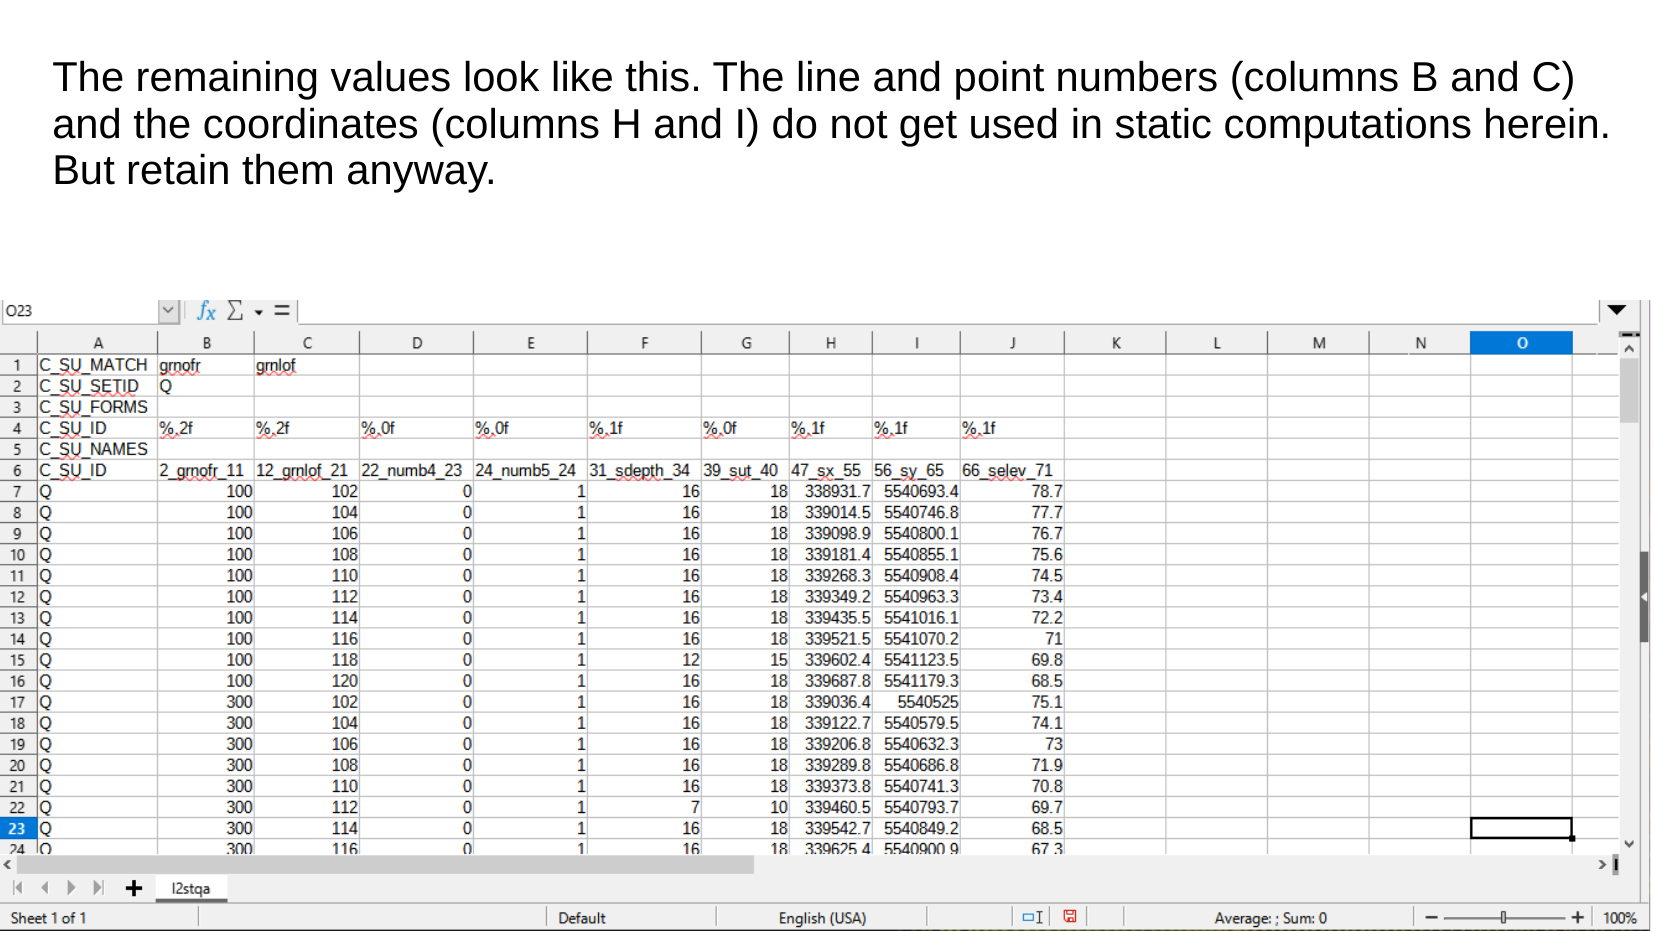

The remaining values look like this. The line and point numbers (columns B and C) and the coordinates (columns H and I) do not get used in static computations herein.
But retain them anyway.